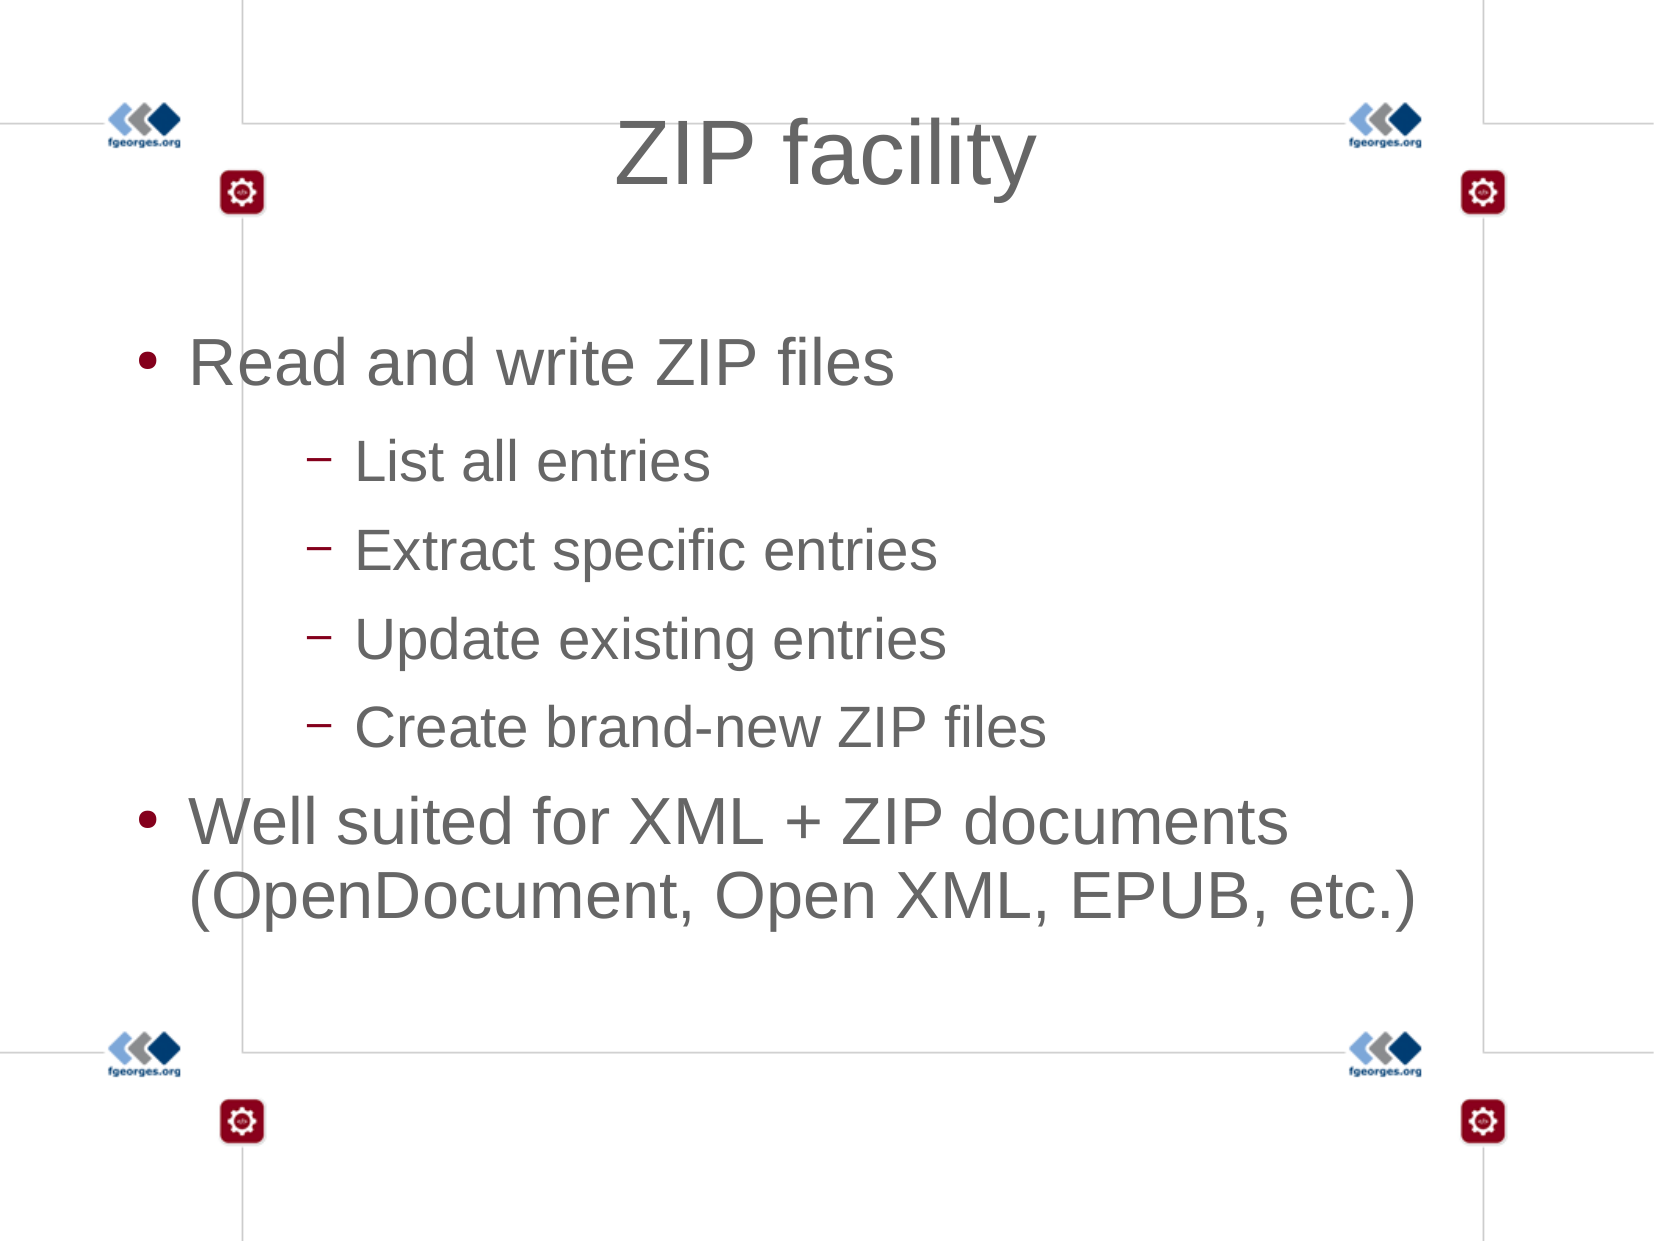

# ZIP facility
Read and write ZIP files
List all entries
Extract specific entries
Update existing entries
Create brand-new ZIP files
Well suited for XML + ZIP documents (OpenDocument, Open XML, EPUB, etc.)